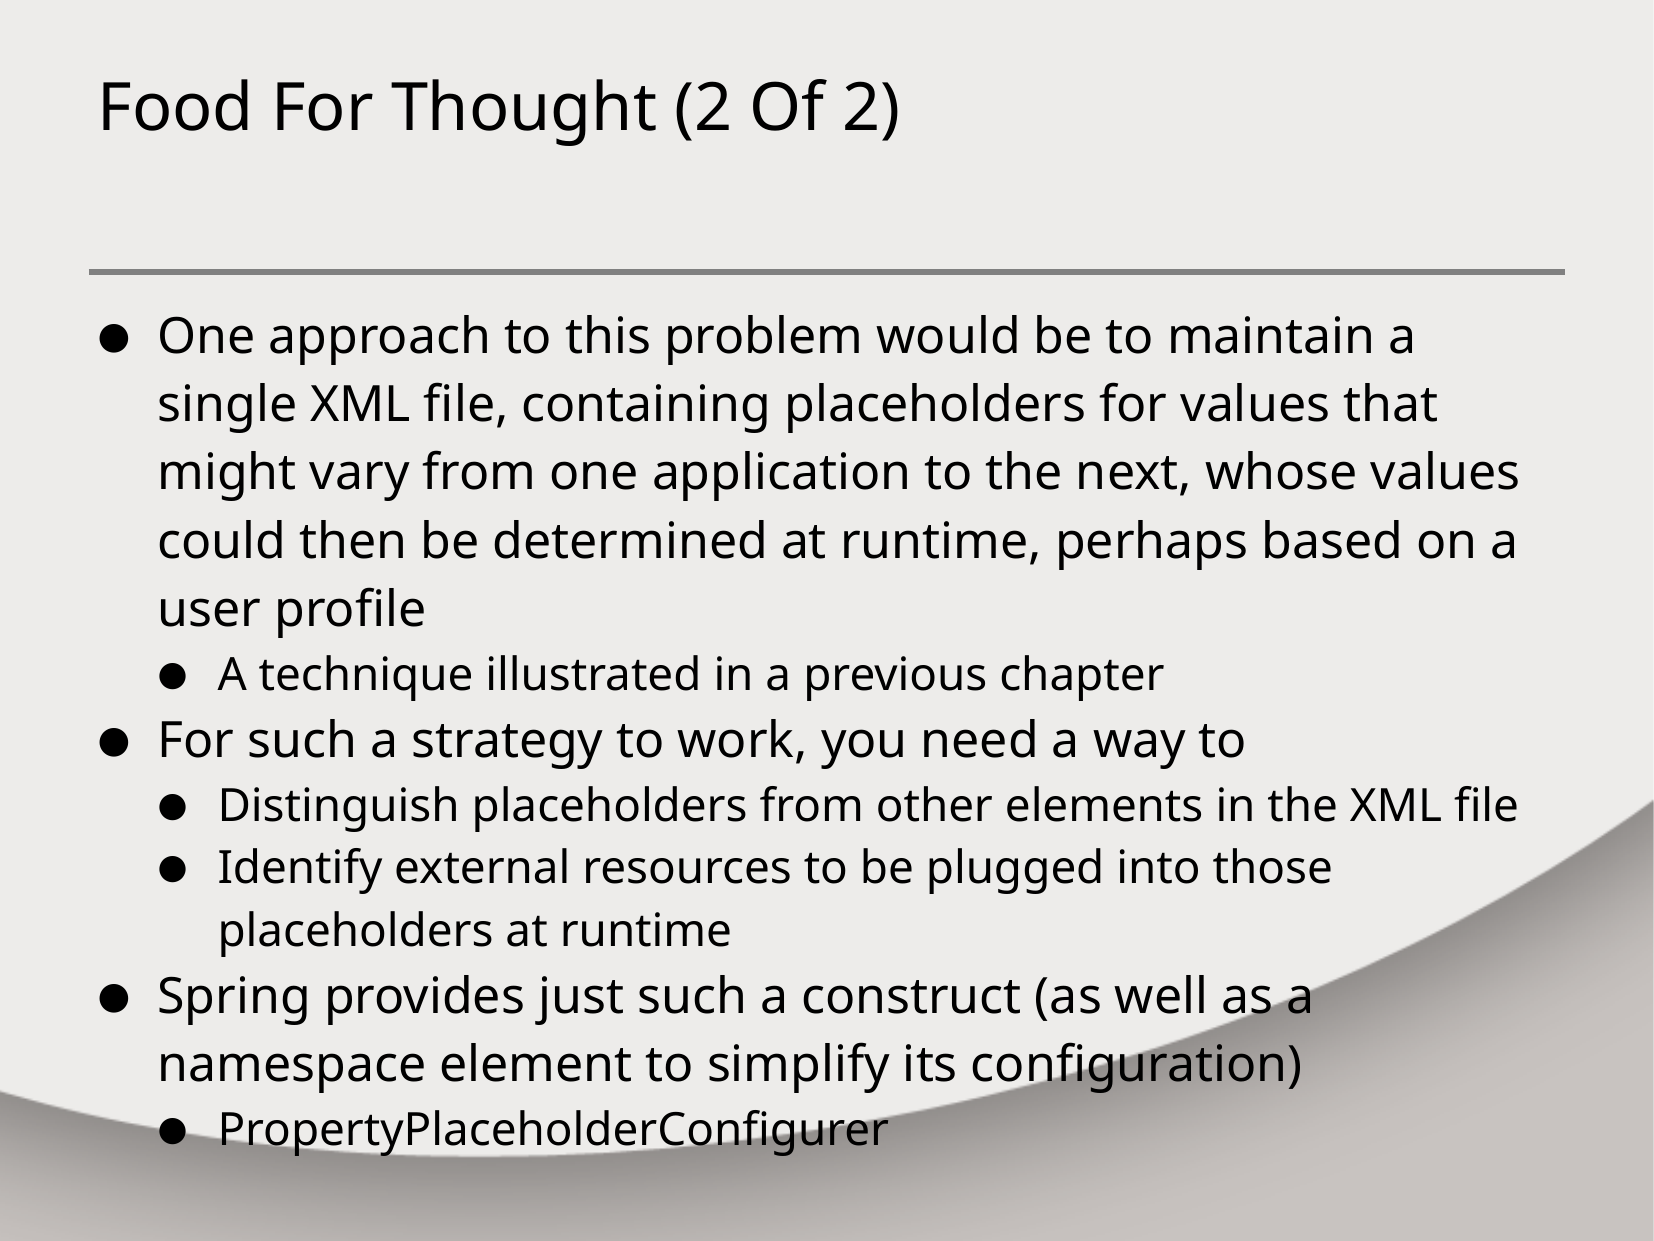

# Food For Thought (2 Of 2)
One approach to this problem would be to maintain a single XML file, containing placeholders for values that might vary from one application to the next, whose values could then be determined at runtime, perhaps based on a user profile
A technique illustrated in a previous chapter
For such a strategy to work, you need a way to
Distinguish placeholders from other elements in the XML file
Identify external resources to be plugged into those placeholders at runtime
Spring provides just such a construct (as well as a namespace element to simplify its configuration)
PropertyPlaceholderConfigurer